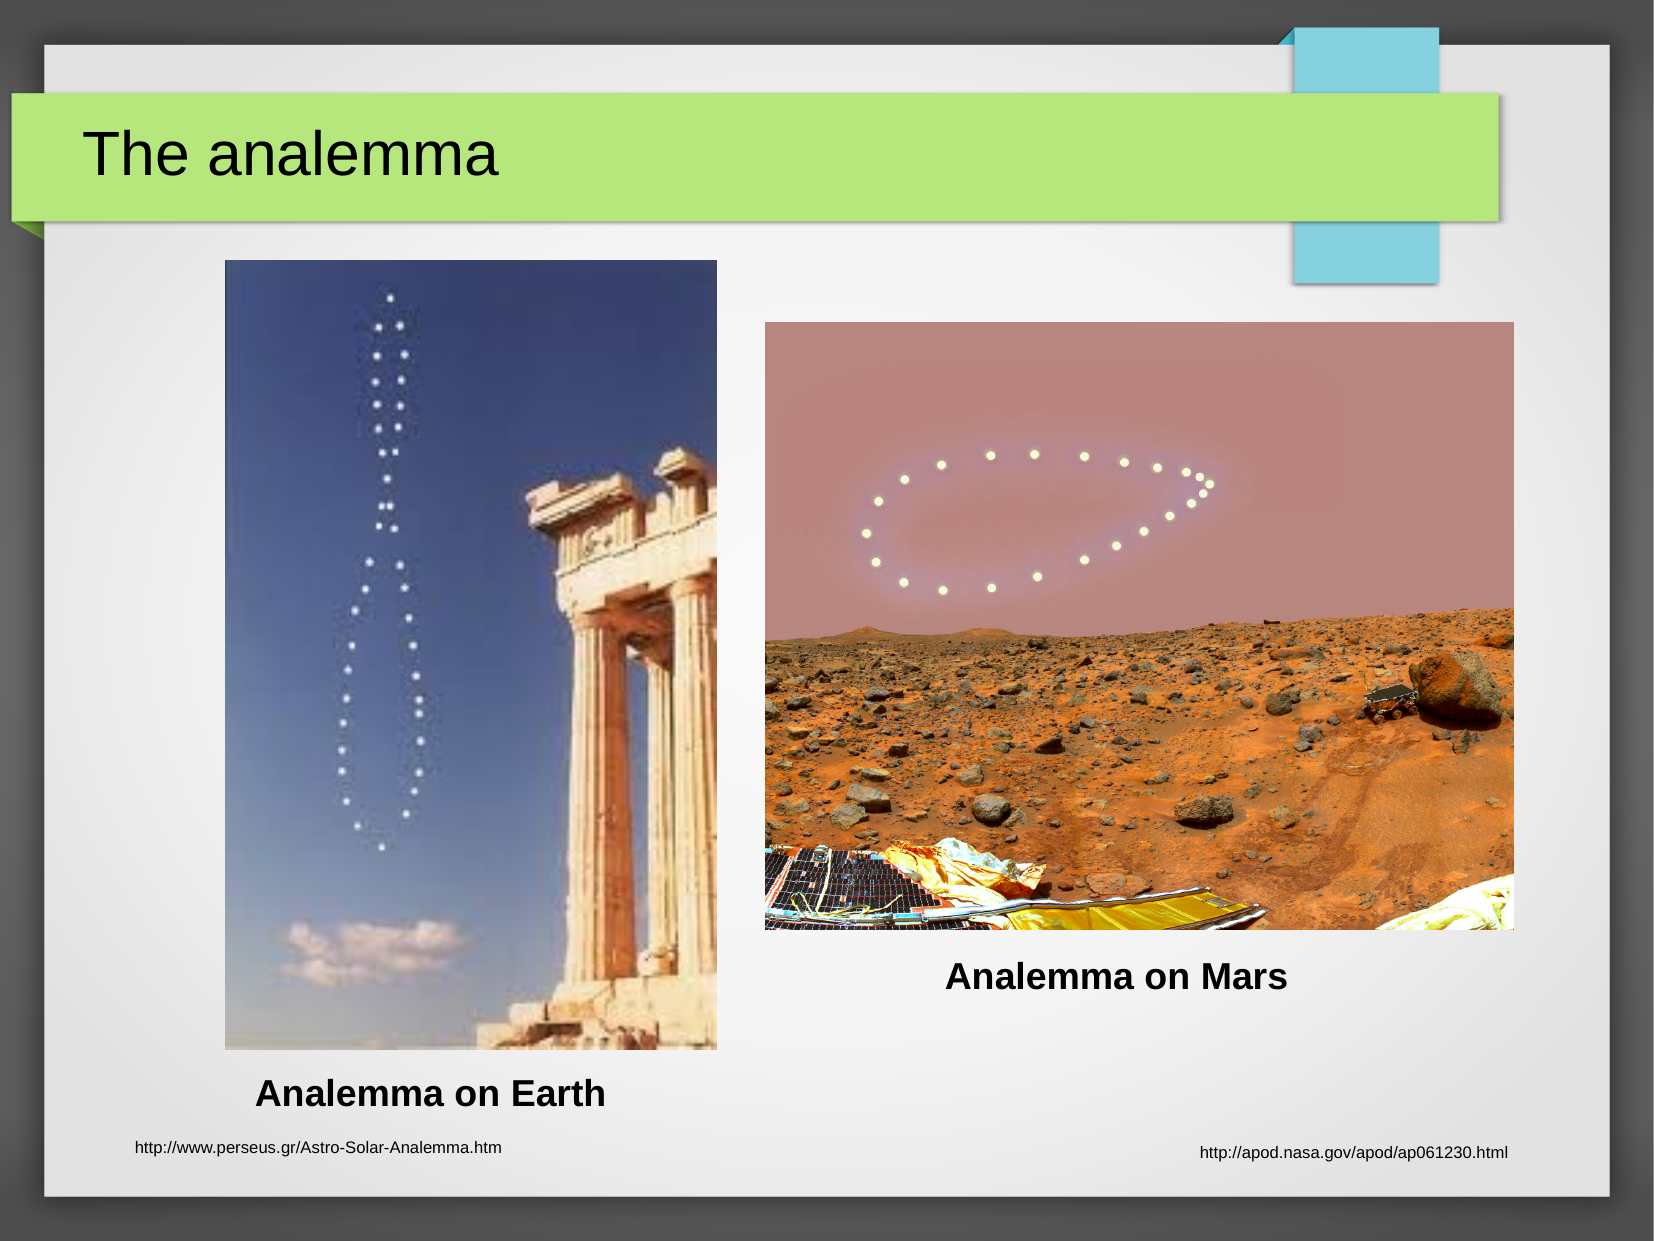

# The analemma
Analemma on Mars
Analemma on Earth
http://www.perseus.gr/Astro-Solar-Analemma.htm
http://apod.nasa.gov/apod/ap061230.html